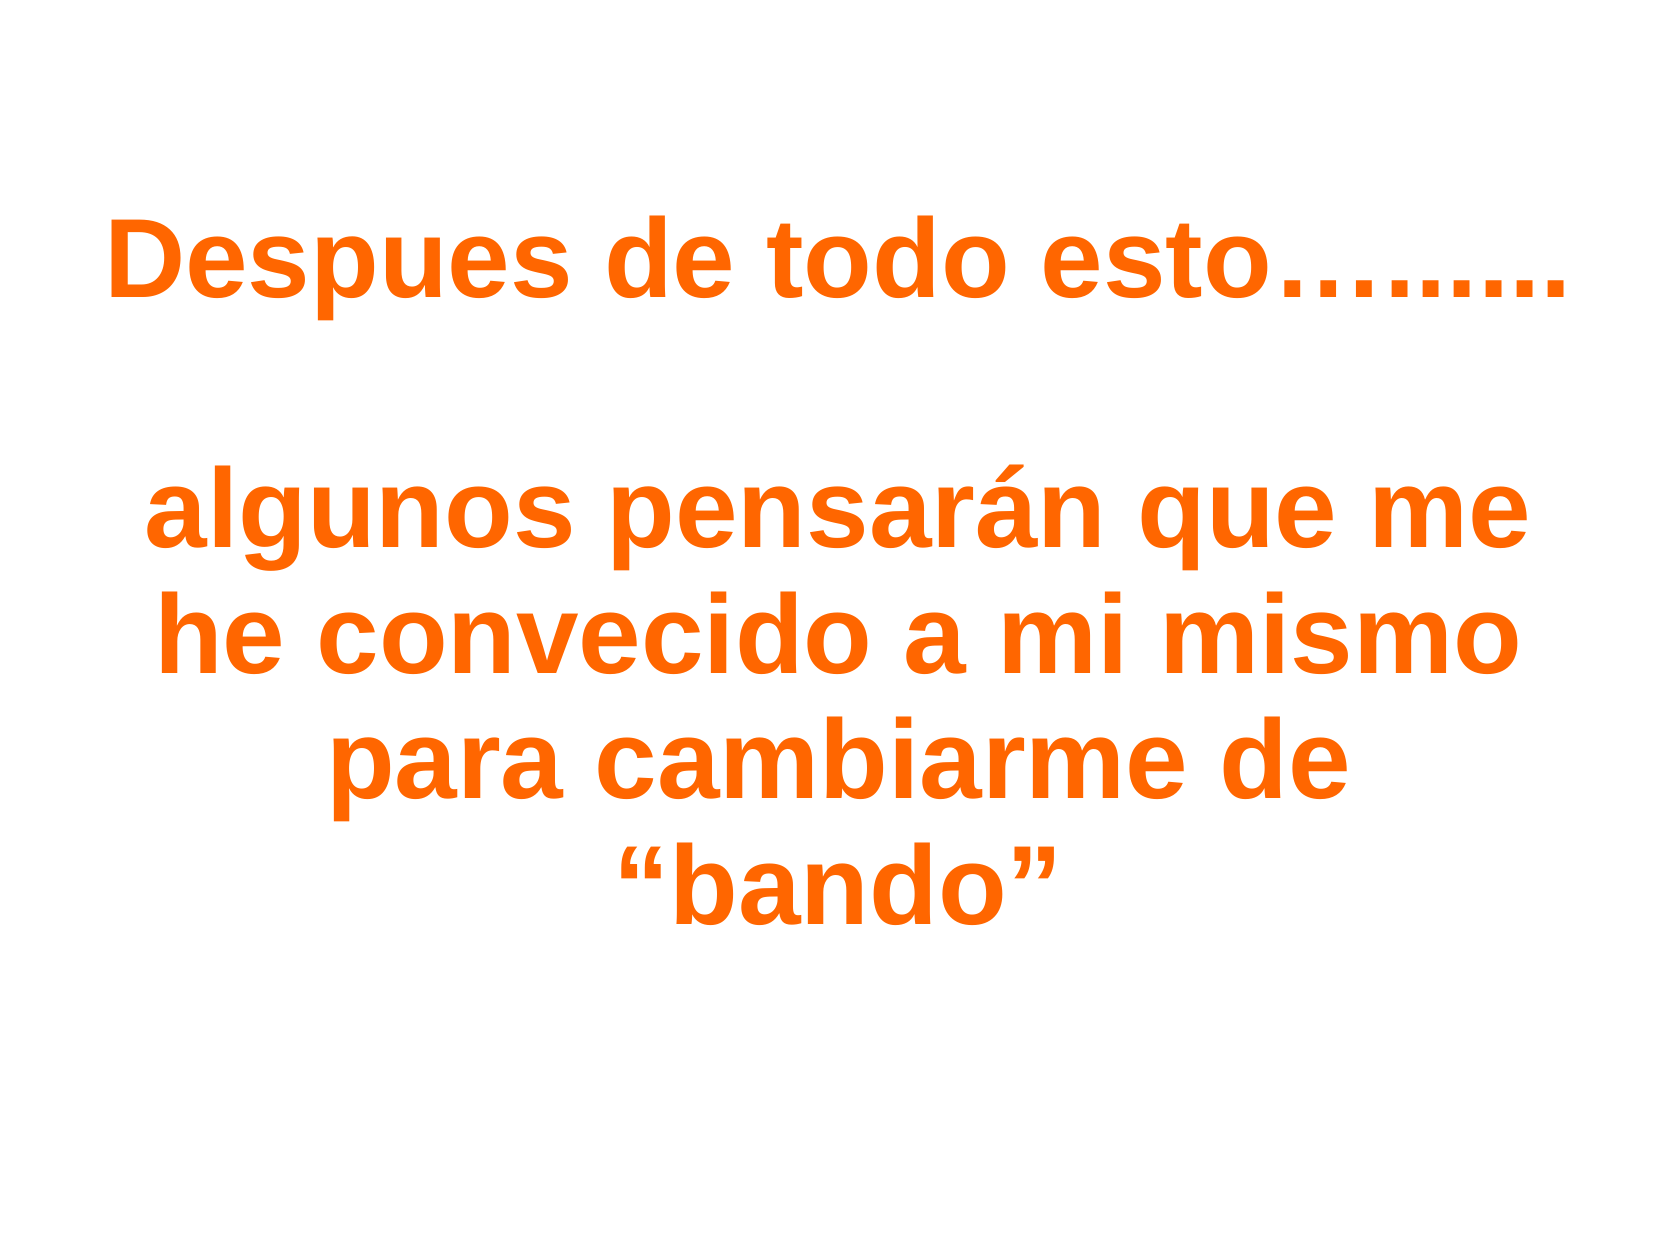

# Despues de todo esto…...... algunos pensarán que me he convecido a mi mismo para cambiarme de “bando”